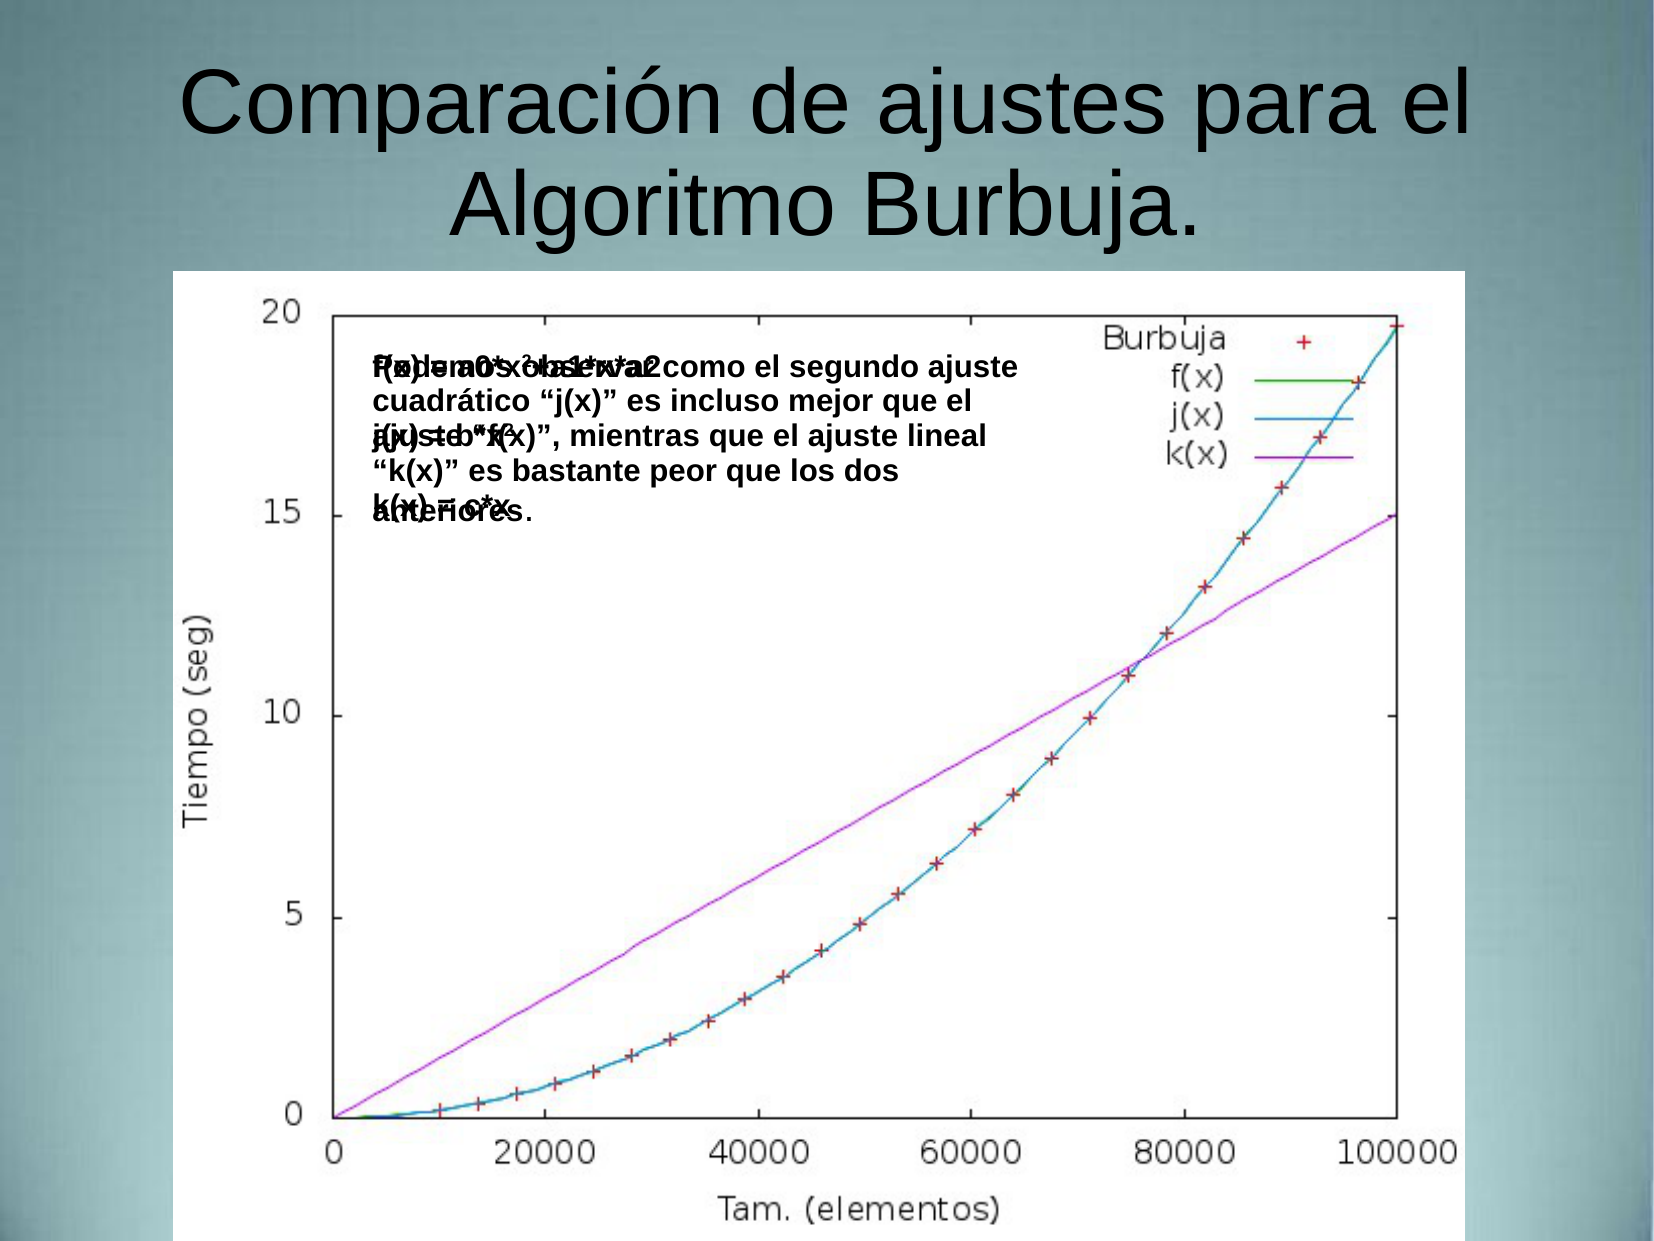

# Comparación de ajustes para el Algoritmo Burbuja.
Podemos observar como el segundo ajuste cuadrático “j(x)” es incluso mejor que el ajuste “f(x)”, mientras que el ajuste lineal “k(x)” es bastante peor que los dos anteriores.
f(x) = a0*x2+a1*x*a2
j(x) = b*x2
k(x) = c*x